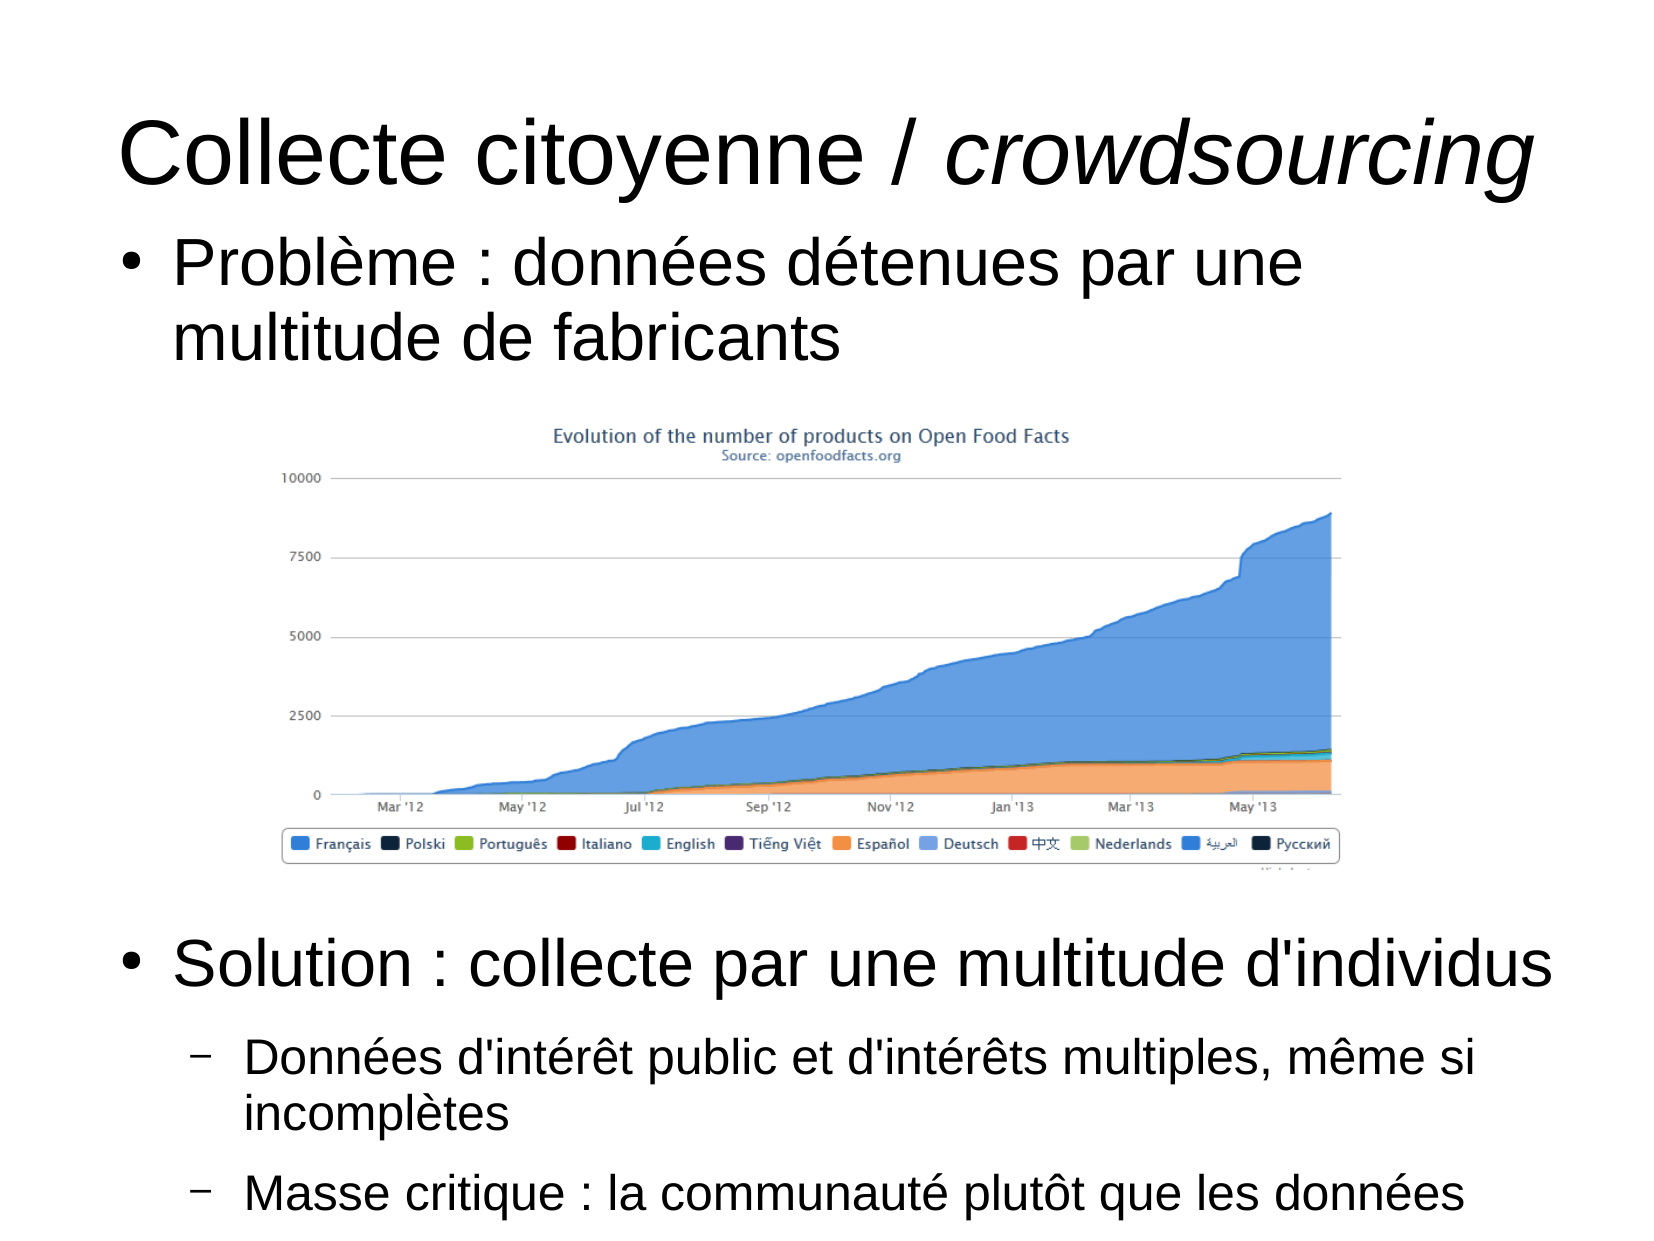

# Collecte citoyenne / crowdsourcing
Problème : données détenues par une multitude de fabricants
Solution : collecte par une multitude d'individus
Données d'intérêt public et d'intérêts multiples, même si incomplètes
Masse critique : la communauté plutôt que les données